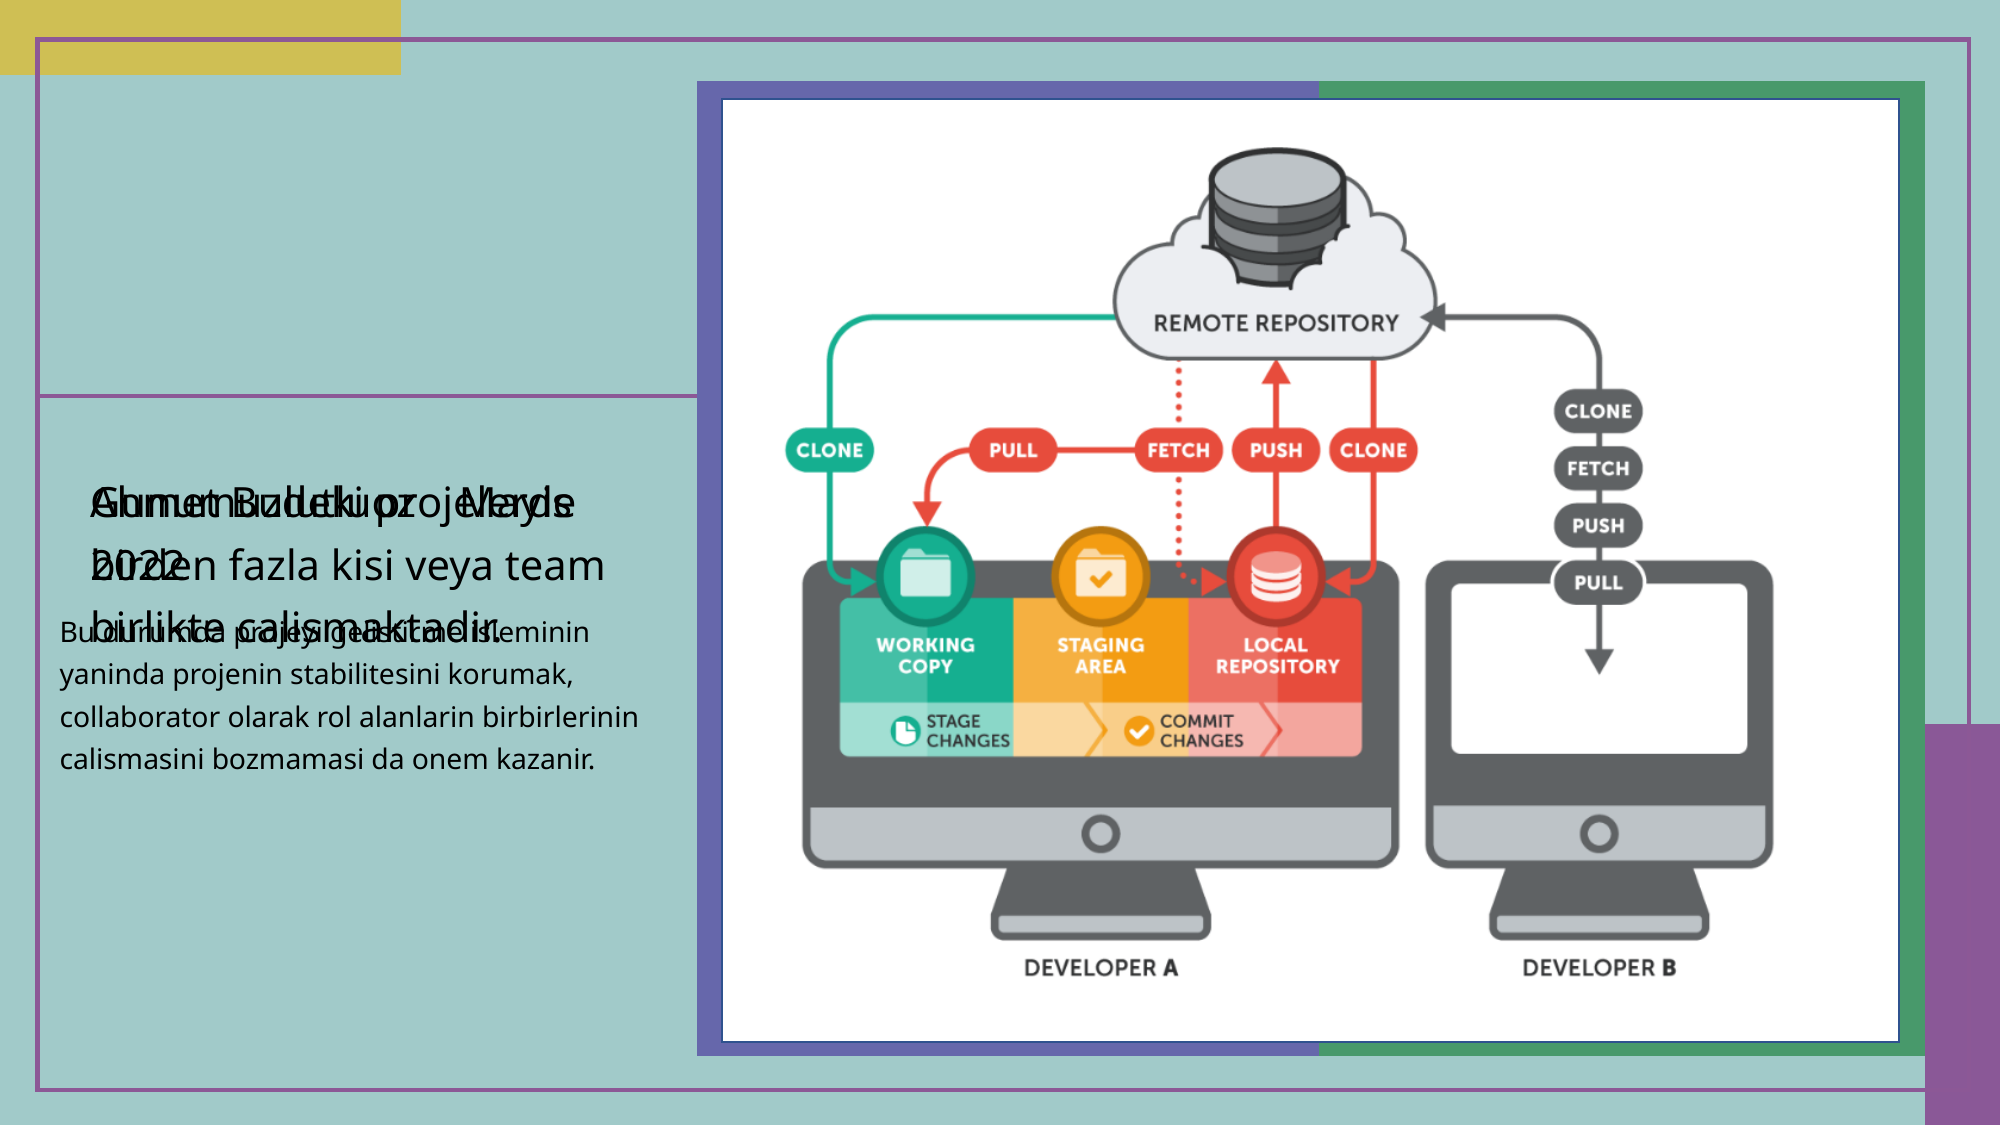

# Proje isleyisi
Gunumuzdeki projelerde birden fazla kisi veya team birlikte calismaktadir.
Ahmet Bulutluoz Mayis 2022
Bu durumda projeyi gelistirme isleminin yaninda projenin stabilitesini korumak, collaborator olarak rol alanlarin birbirlerinin calismasini bozmamasi da onem kazanir.